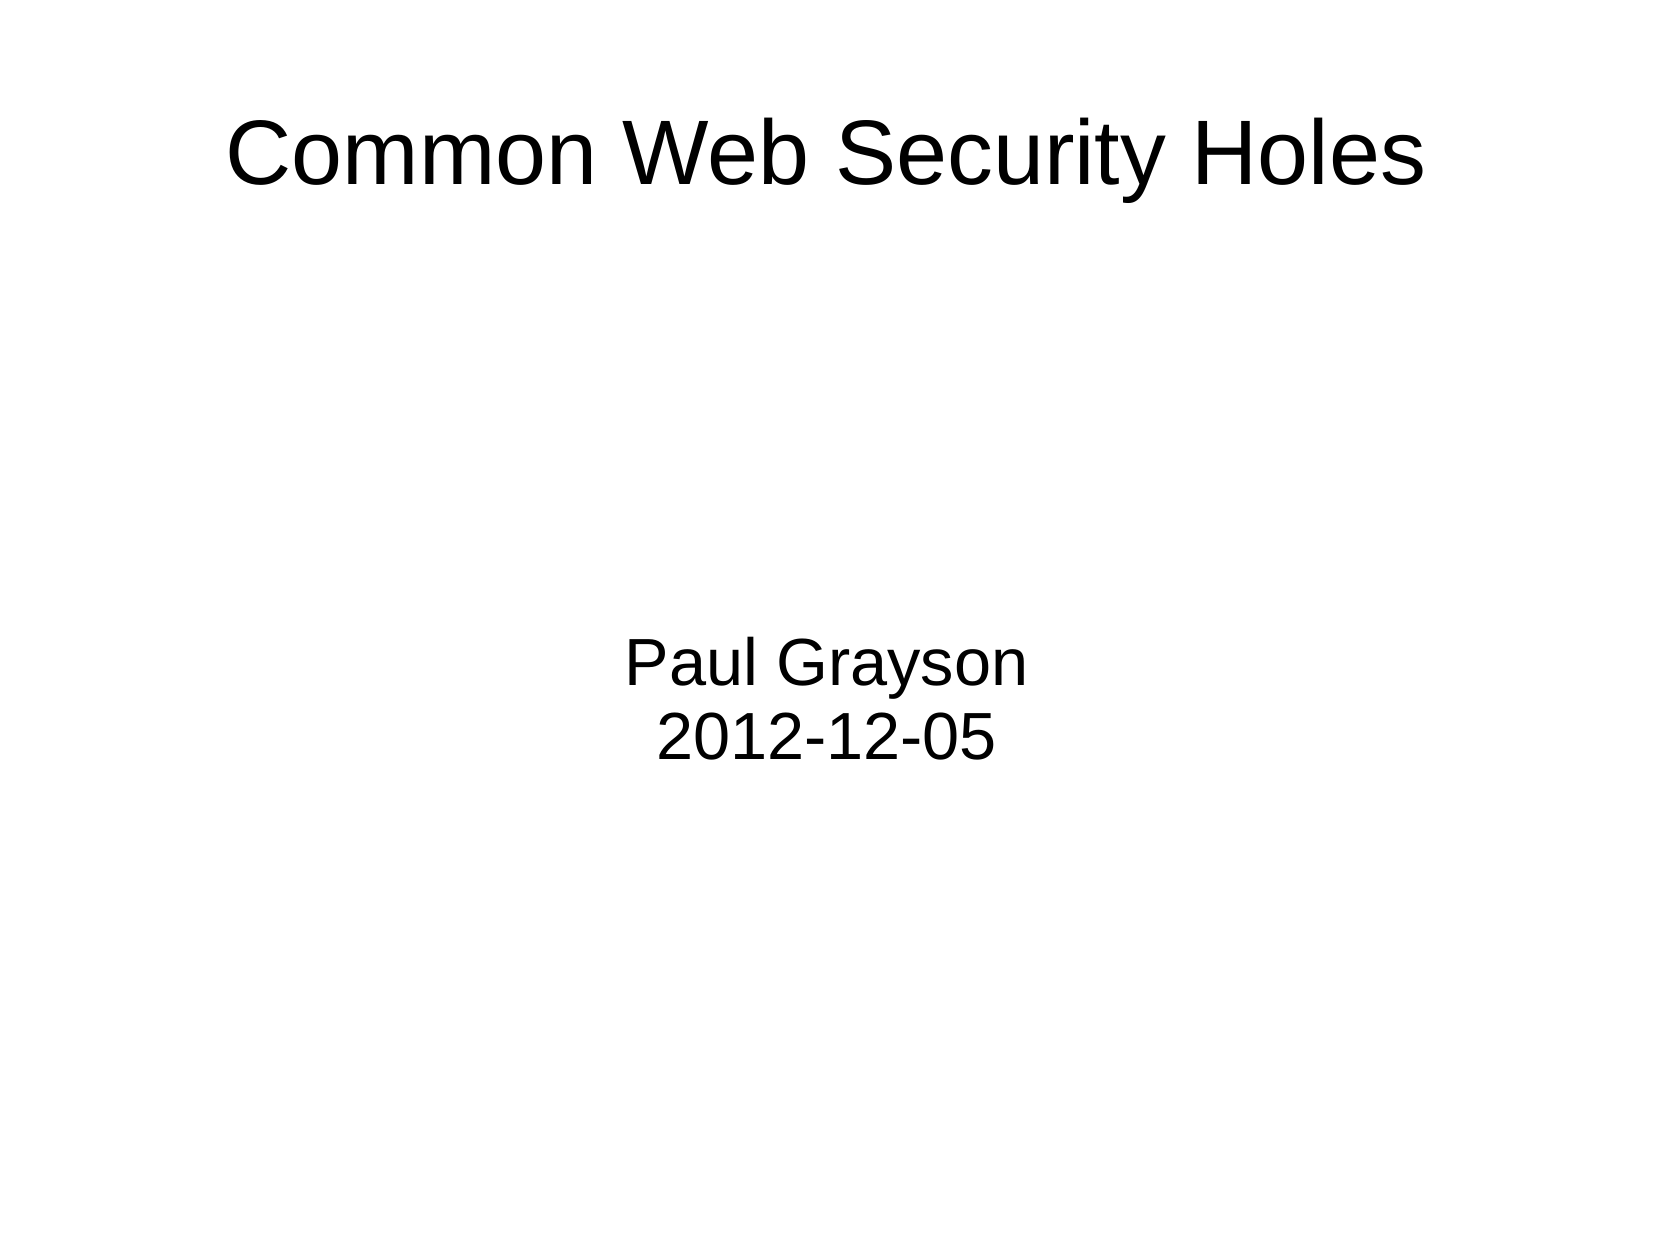

# Common Web Security Holes
Paul Grayson
2012-12-05